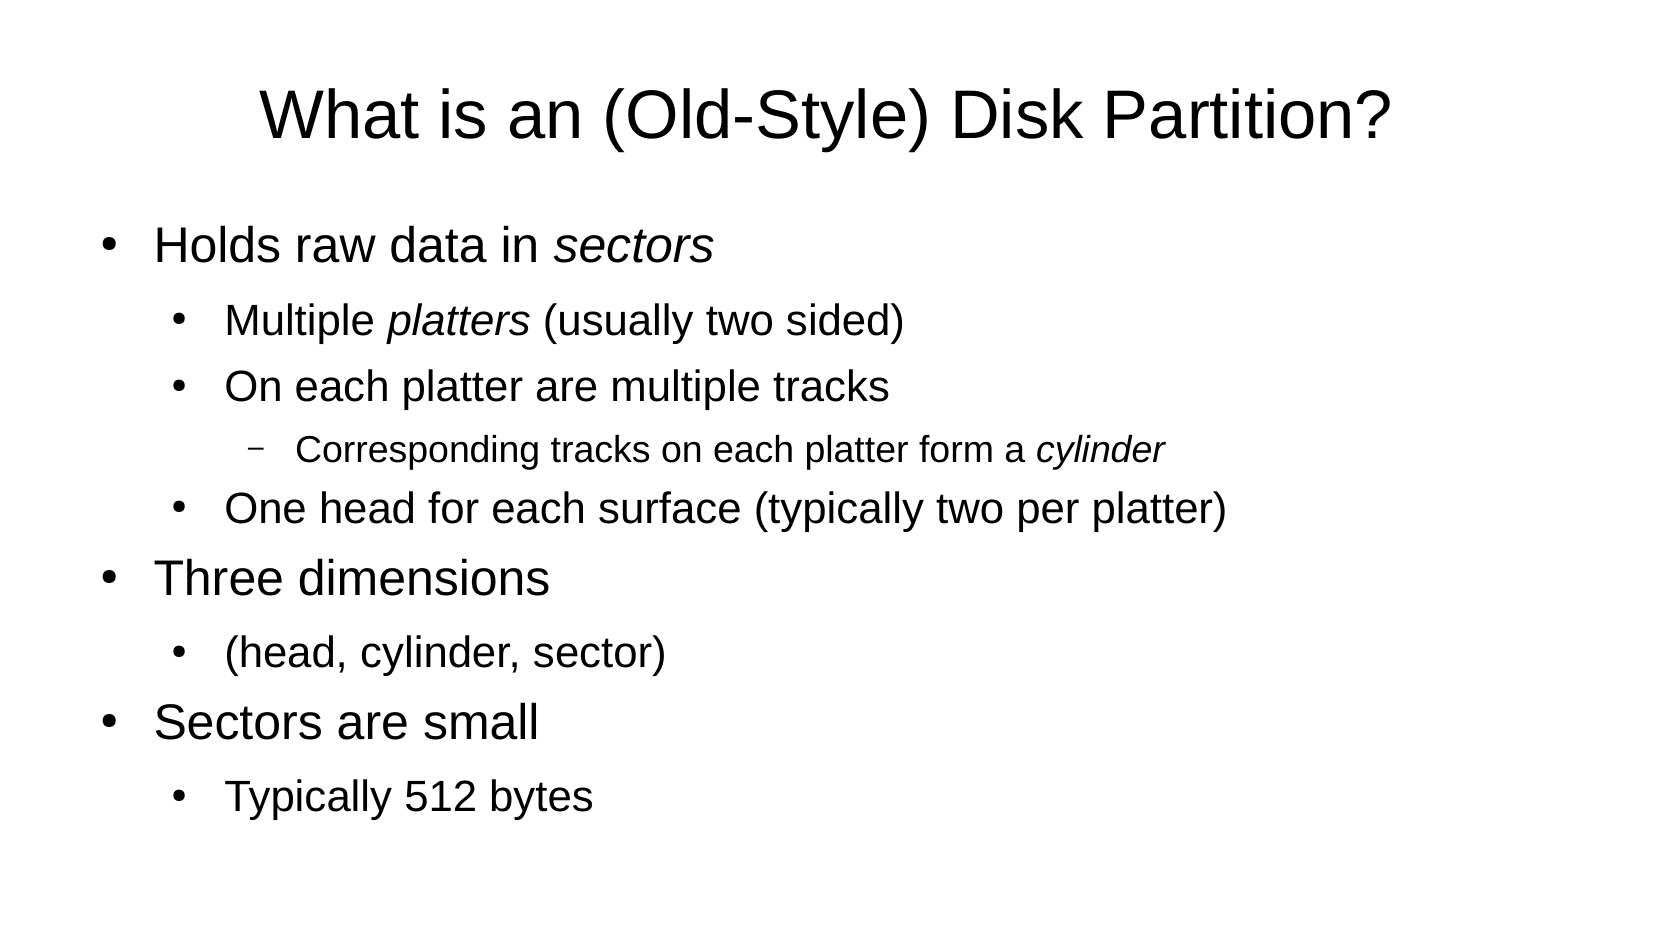

# What is an (Old-Style) Disk Partition?
Holds raw data in sectors
Multiple platters (usually two sided)
On each platter are multiple tracks
Corresponding tracks on each platter form a cylinder
One head for each surface (typically two per platter)
Three dimensions
(head, cylinder, sector)
Sectors are small
Typically 512 bytes